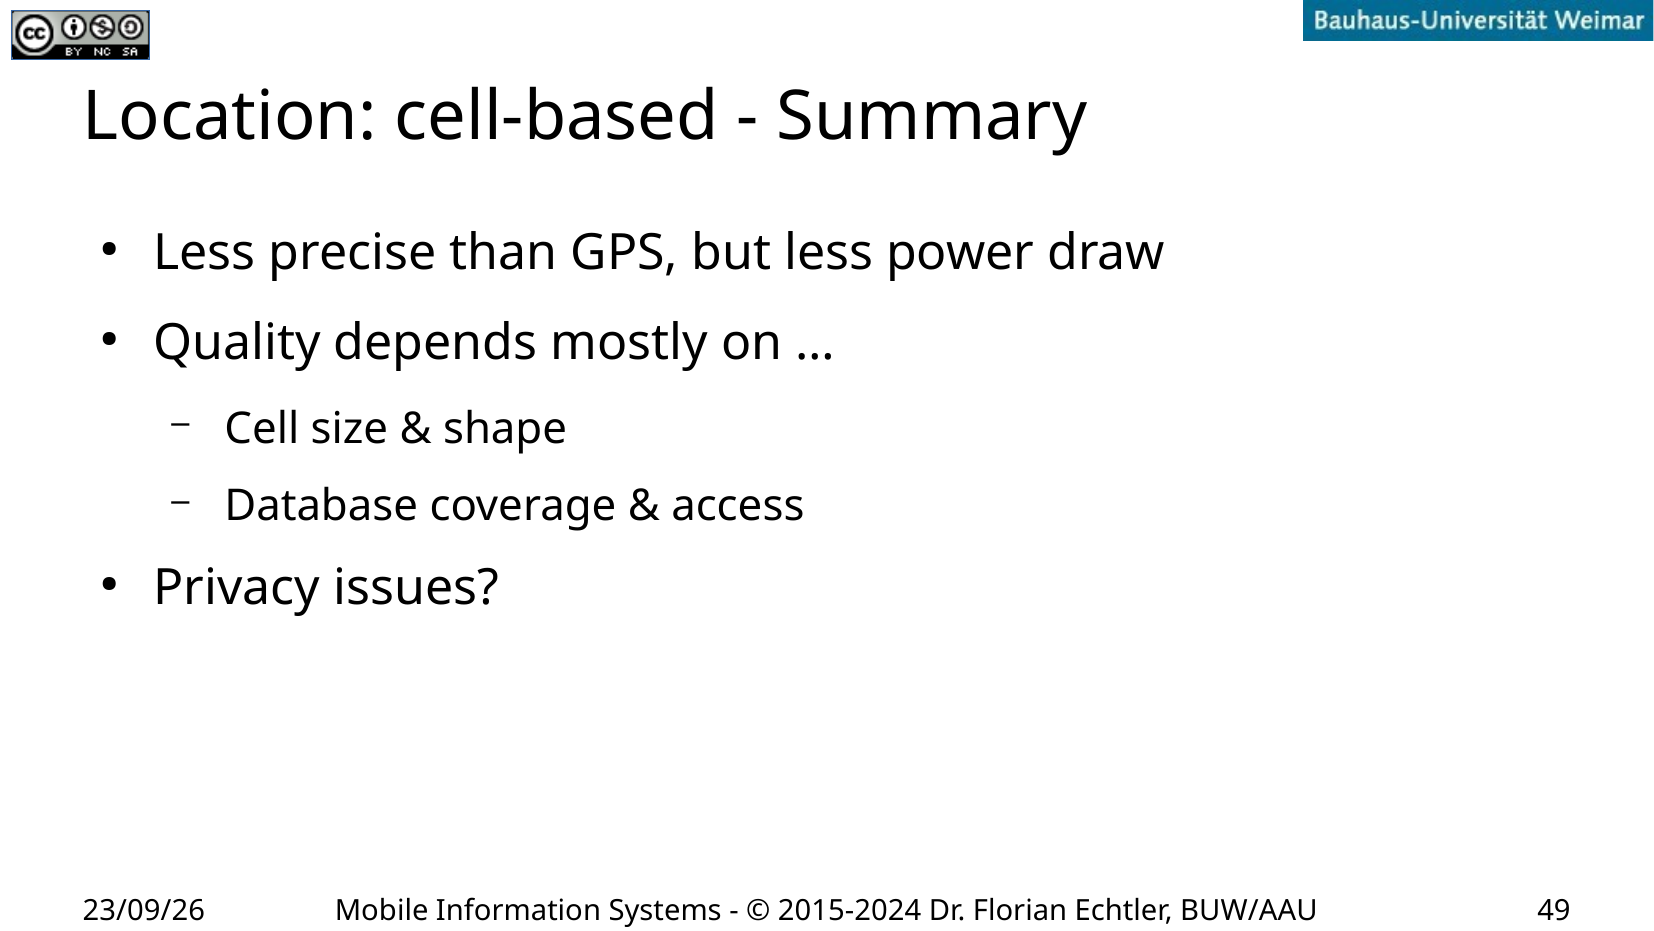

# Location: cell-based - Summary
Less precise than GPS, but less power draw
Quality depends mostly on …
Cell size & shape
Database coverage & access
Privacy issues?
Mobile Information Systems - © 2015-2024 Dr. Florian Echtler, BUW/AAU
49